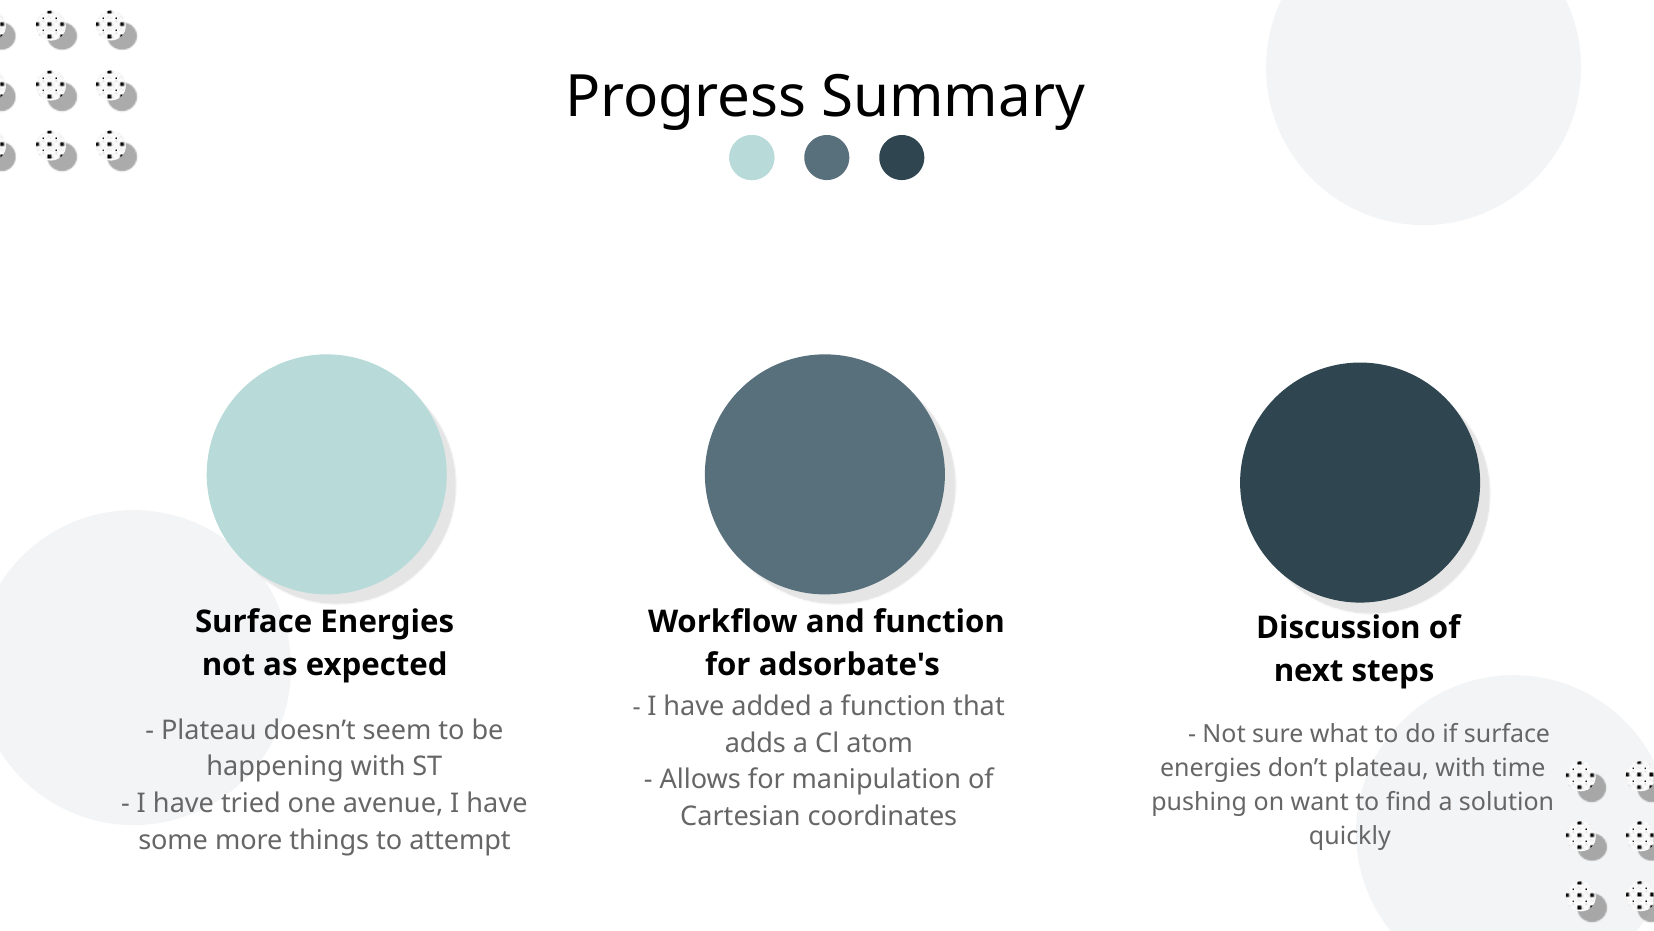

Progress Summary
Surface Energies not as expected
Workflow and function for adsorbate's
Discussion of next steps
- I have added a function that adds a Cl atom
- Allows for manipulation of Cartesian coordinates
- Plateau doesn’t seem to be happening with ST
- I have tried one avenue, I have some more things to attempt
 - Not sure what to do if surface energies don’t plateau, with time pushing on want to find a solution quickly